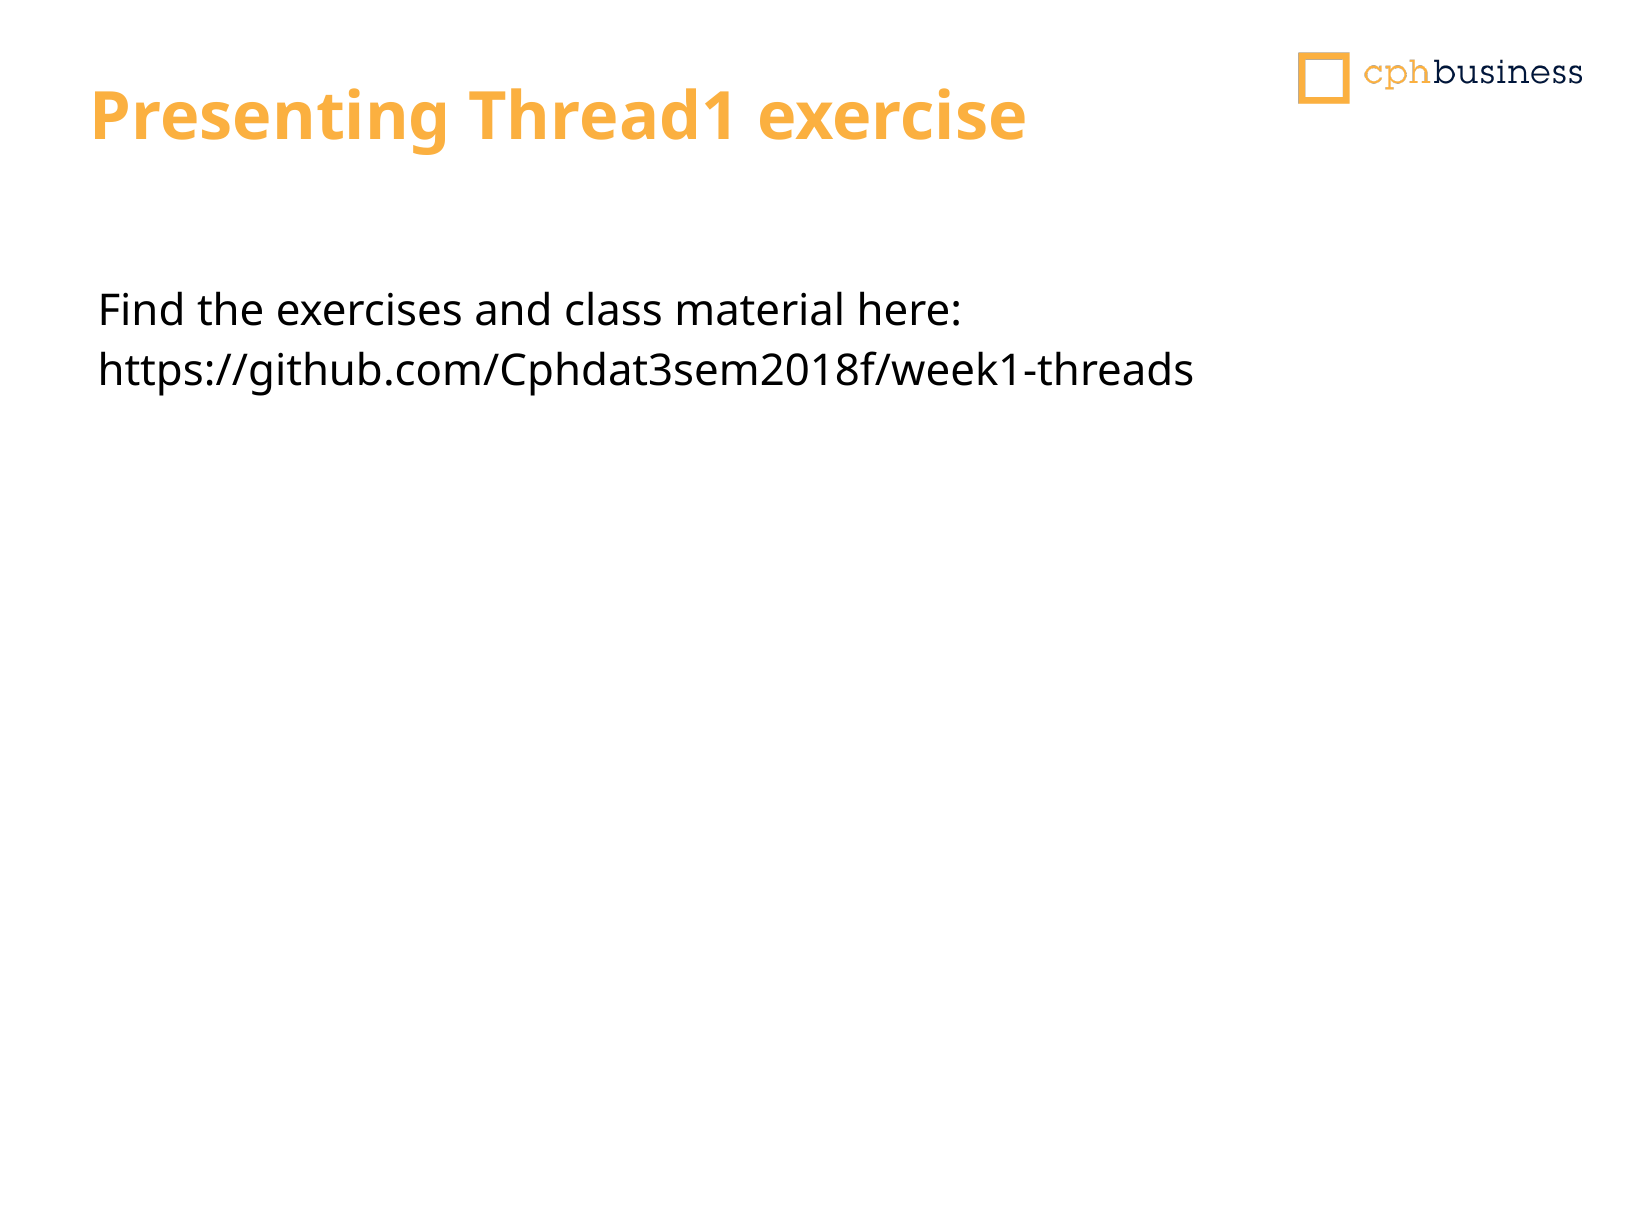

Presenting Thread1 exercise
Find the exercises and class material here:
https://github.com/Cphdat3sem2018f/week1-threads